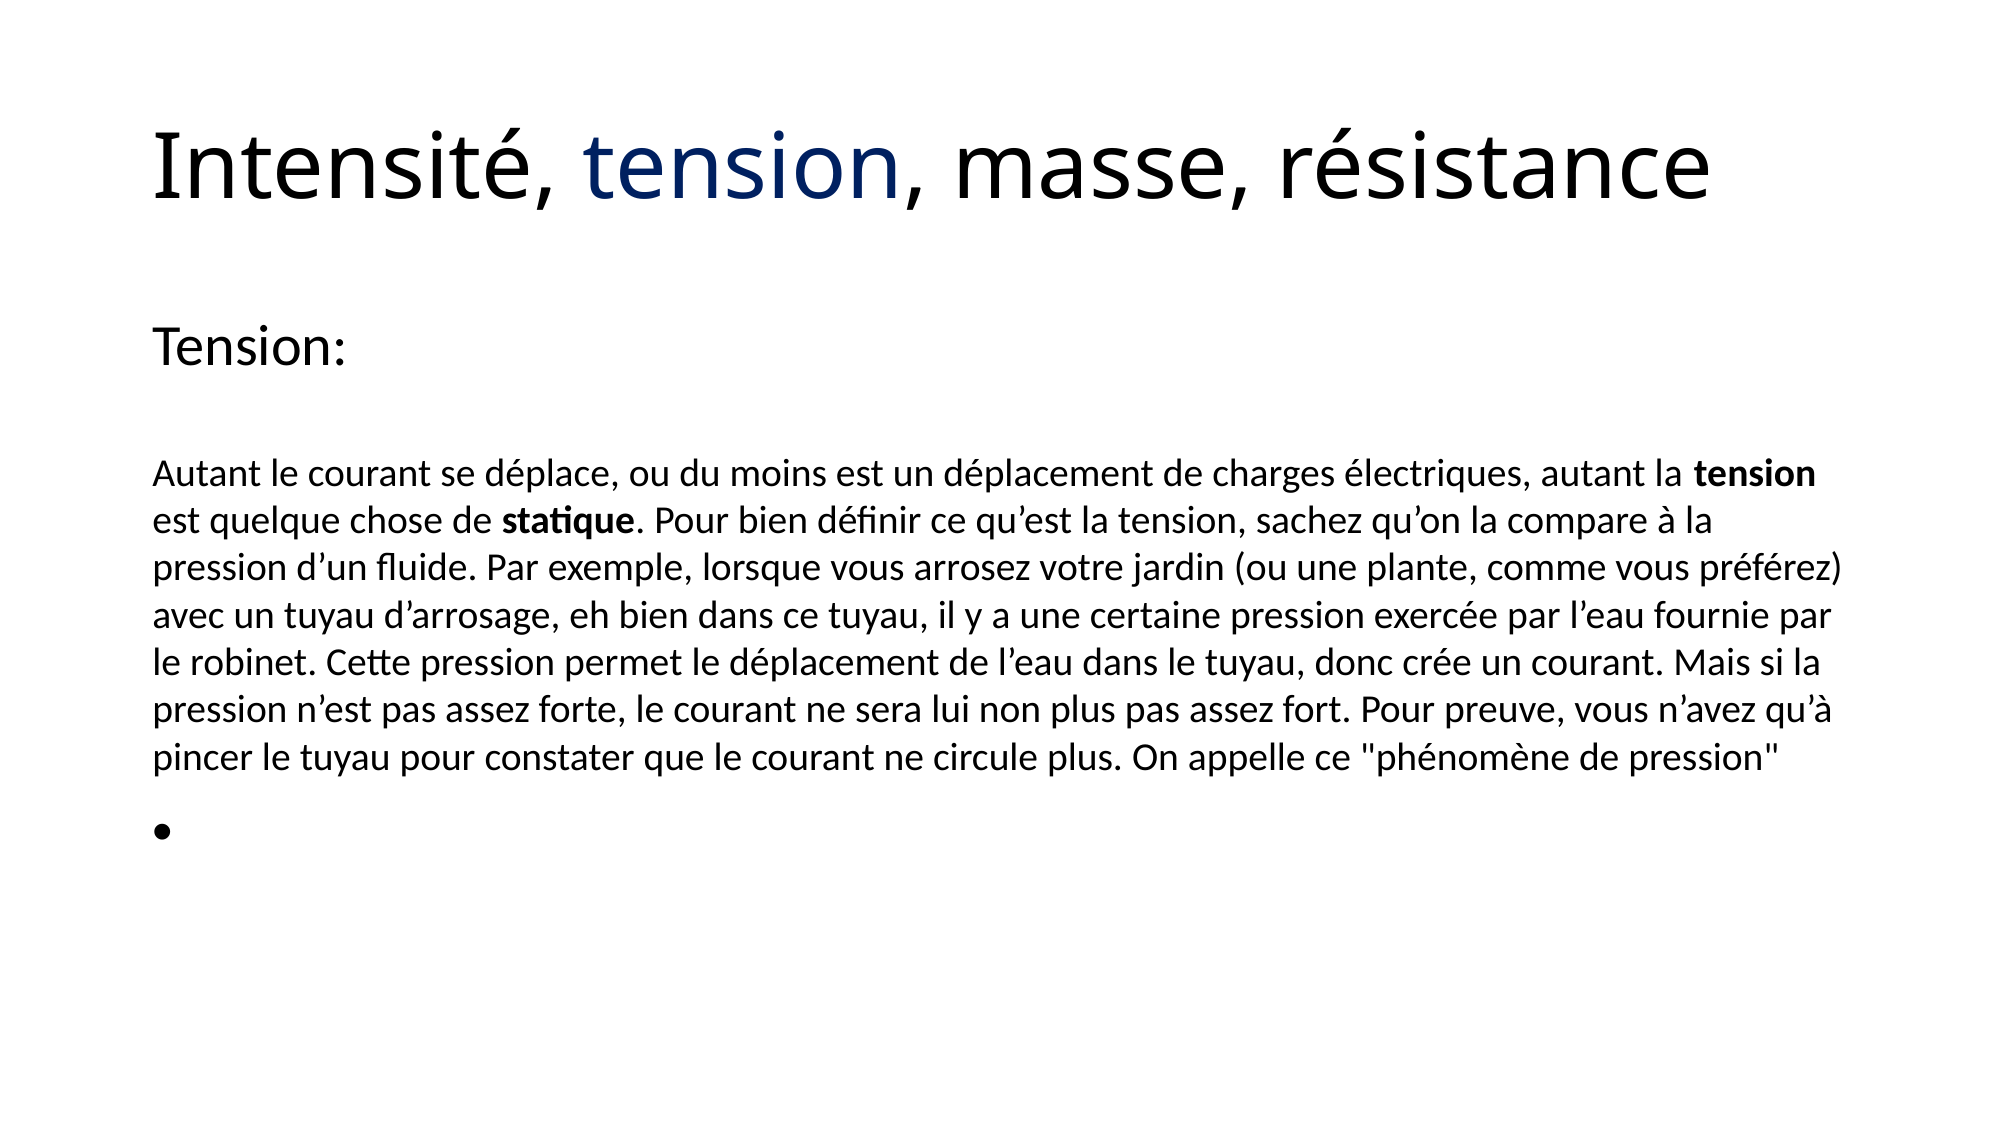

# Intensité, tension, masse, résistance
Tension:
Autant le courant se déplace, ou du moins est un déplacement de charges électriques, autant la tension est quelque chose de statique. Pour bien définir ce qu’est la tension, sachez qu’on la compare à la pression d’un fluide. Par exemple, lorsque vous arrosez votre jardin (ou une plante, comme vous préférez) avec un tuyau d’arrosage, eh bien dans ce tuyau, il y a une certaine pression exercée par l’eau fournie par le robinet. Cette pression permet le déplacement de l’eau dans le tuyau, donc crée un courant. Mais si la pression n’est pas assez forte, le courant ne sera lui non plus pas assez fort. Pour preuve, vous n’avez qu’à pincer le tuyau pour constater que le courant ne circule plus. On appelle ce "phénomène de pression"